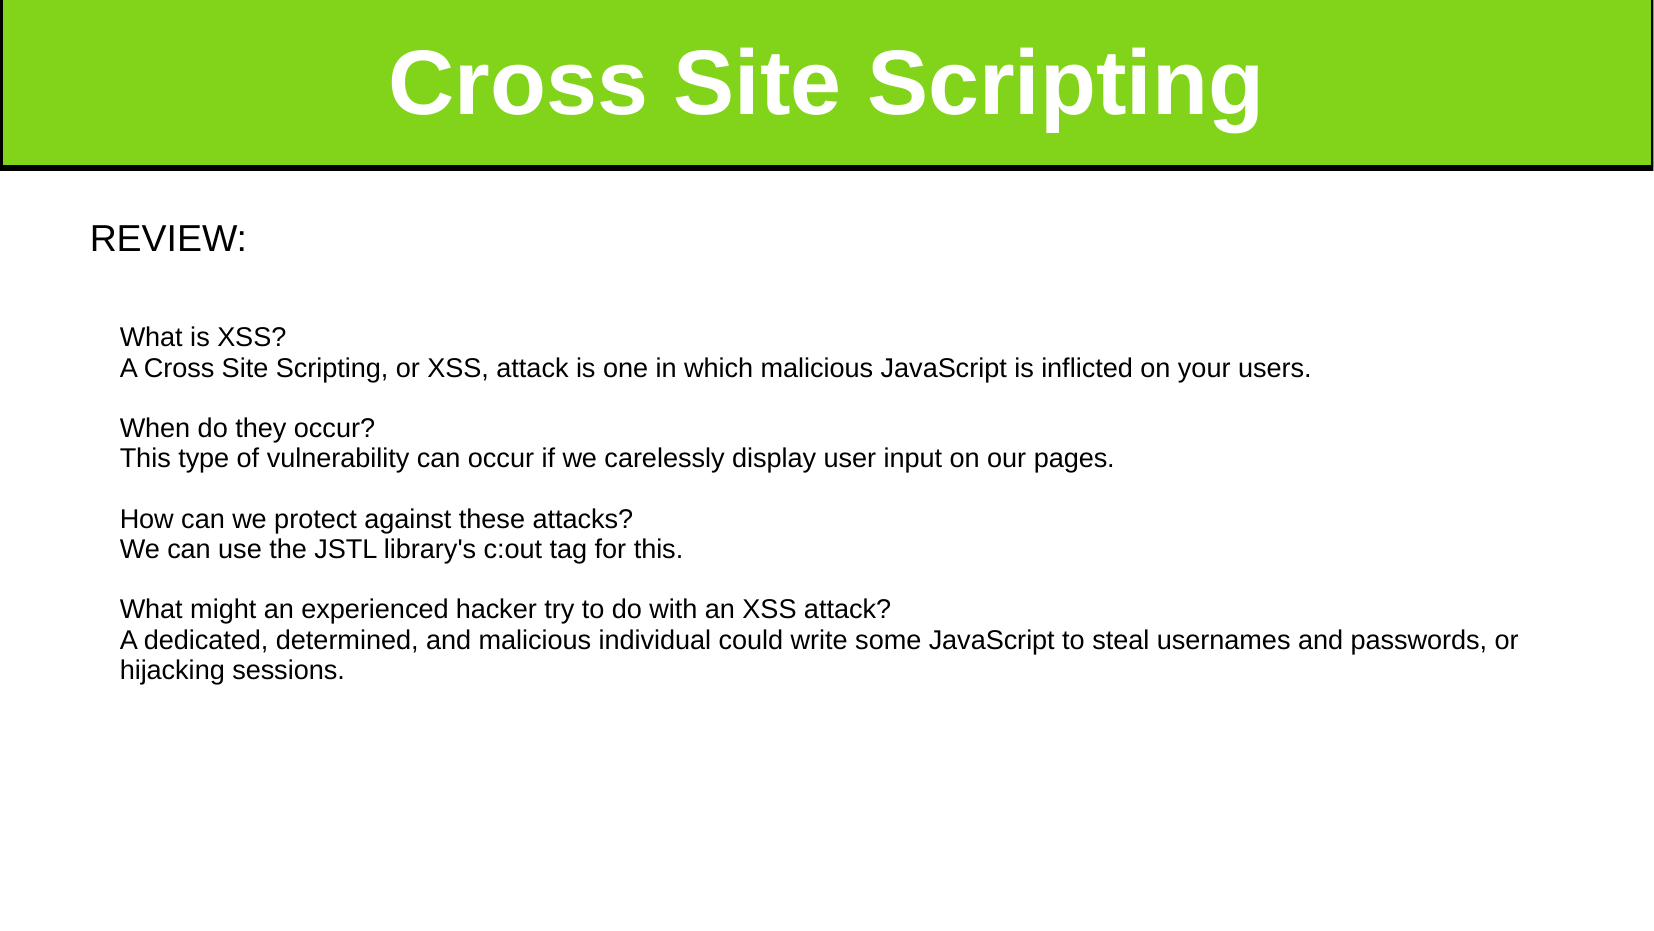

# Cross Site Scripting
REVIEW:
What is XSS?
A Cross Site Scripting, or XSS, attack is one in which malicious JavaScript is inflicted on your users.
When do they occur?
This type of vulnerability can occur if we carelessly display user input on our pages.
How can we protect against these attacks?
We can use the JSTL library's c:out tag for this.
What might an experienced hacker try to do with an XSS attack?
A dedicated, determined, and malicious individual could write some JavaScript to steal usernames and passwords, or hijacking sessions.